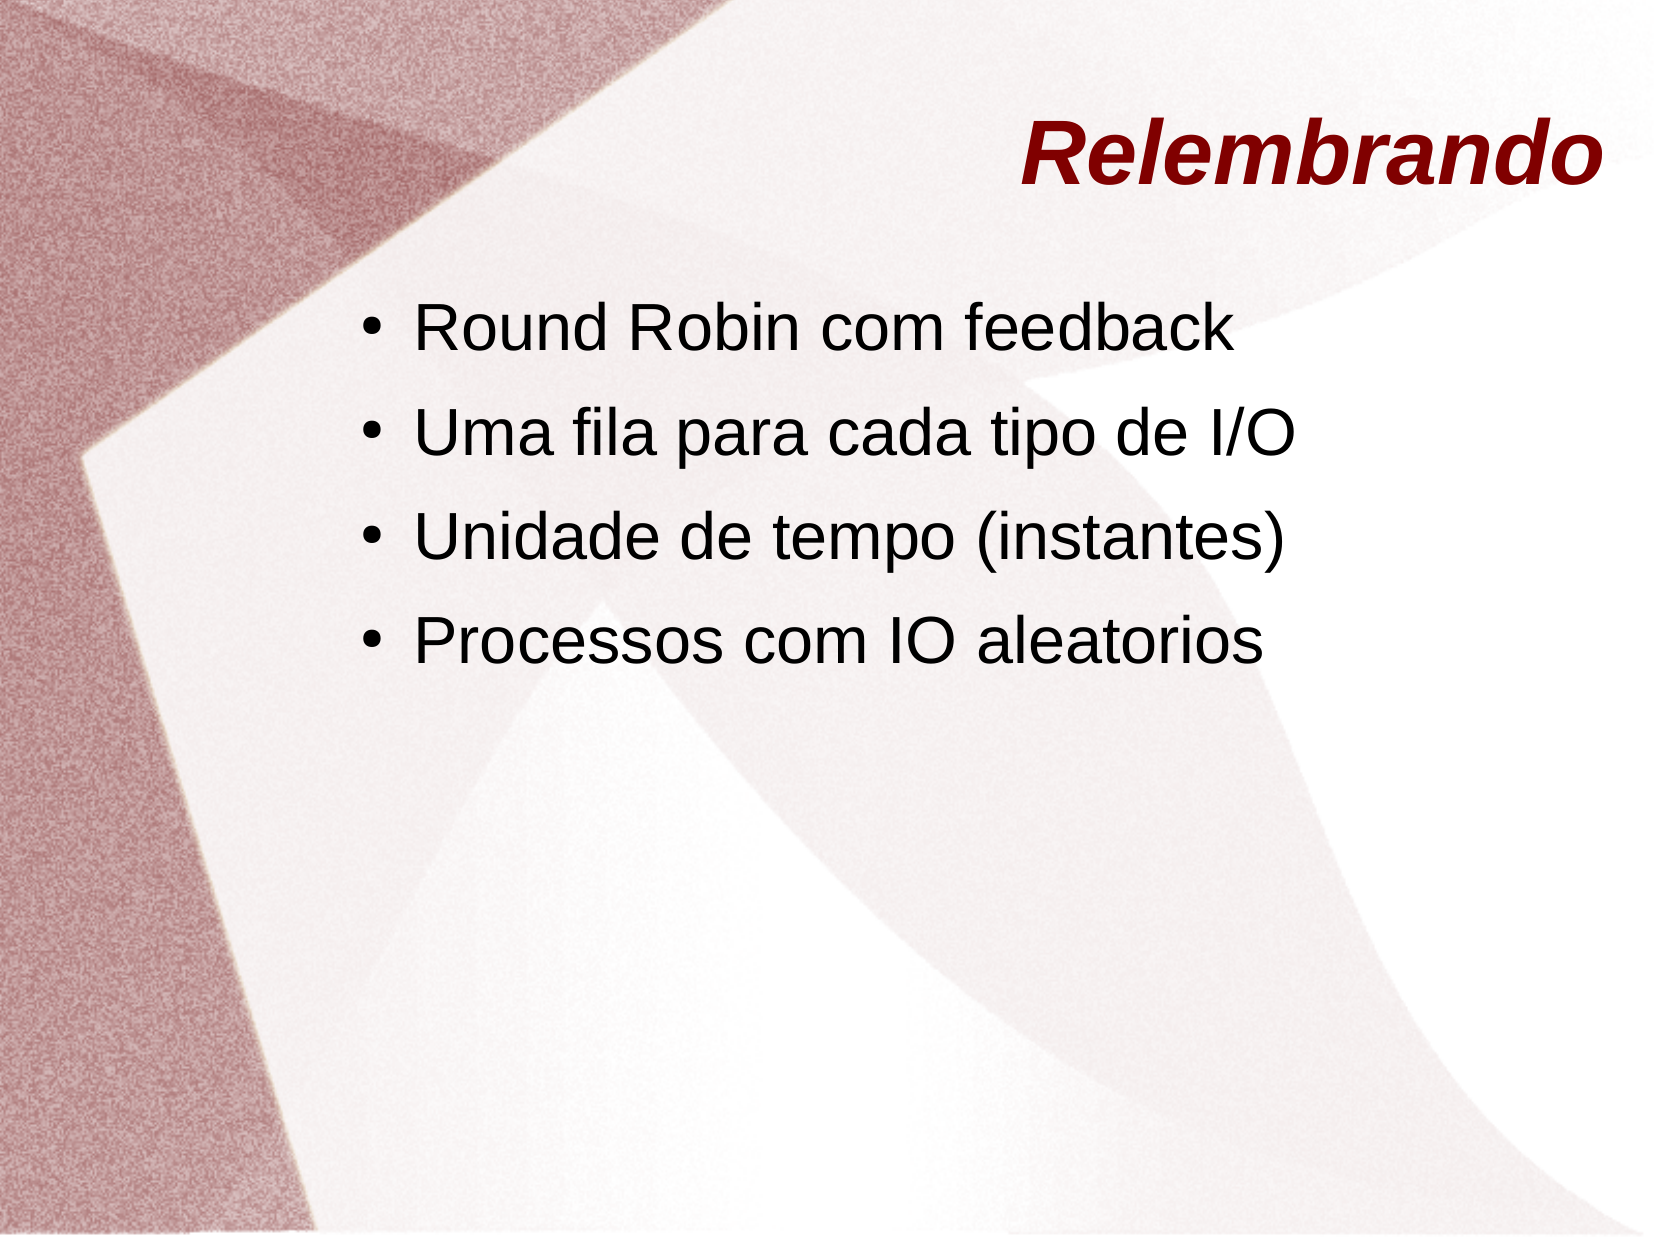

# Relembrando
Round Robin com feedback
Uma fila para cada tipo de I/O
Unidade de tempo (instantes)
Processos com IO aleatorios